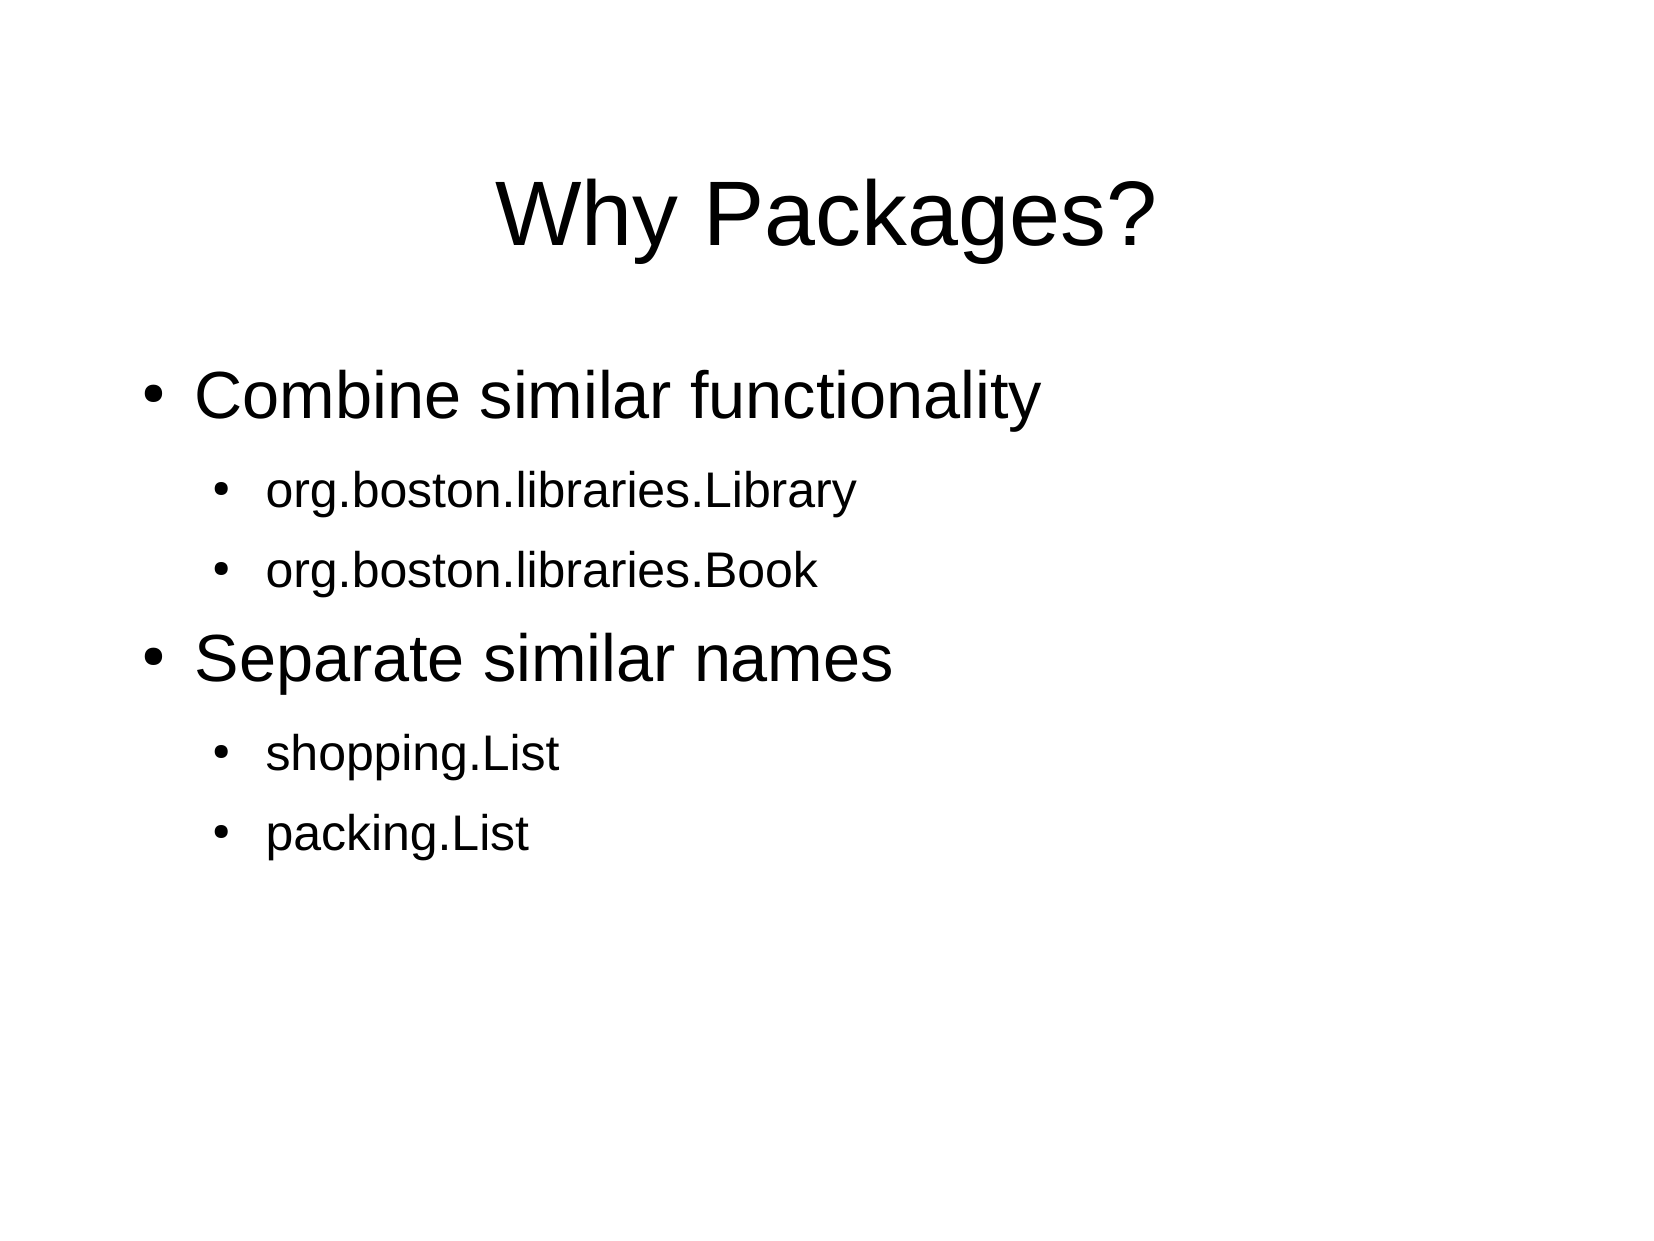

# Why Packages?
Combine similar functionality
org.boston.libraries.Library
org.boston.libraries.Book
Separate similar names
shopping.List
packing.List